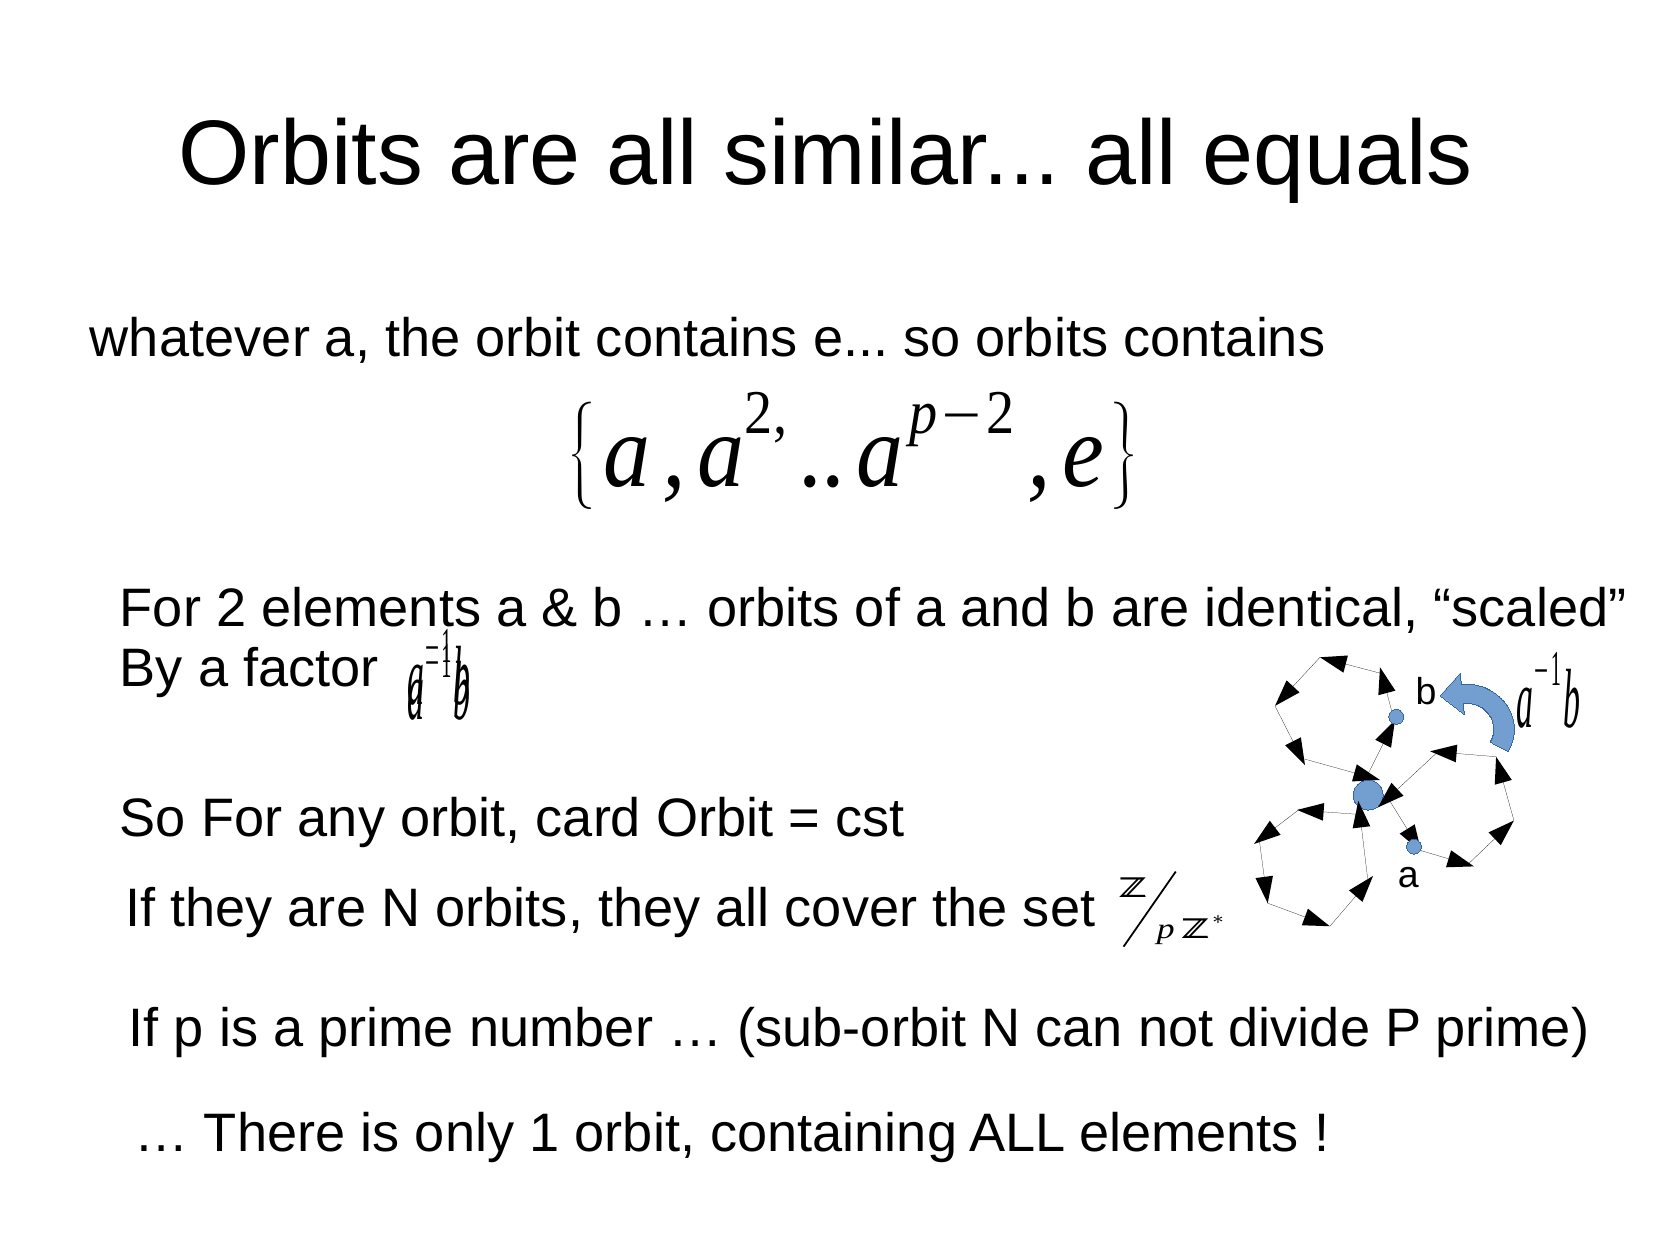

# Orbits are all similar... all equals
whatever a, the orbit contains e... so orbits contains
For 2 elements a & b … orbits of a and b are identical, “scaled”
By a factor
b
So For any orbit, card Orbit = cst
a
If they are N orbits, they all cover the set
If p is a prime number … (sub-orbit N can not divide P prime)
… There is only 1 orbit, containing ALL elements !